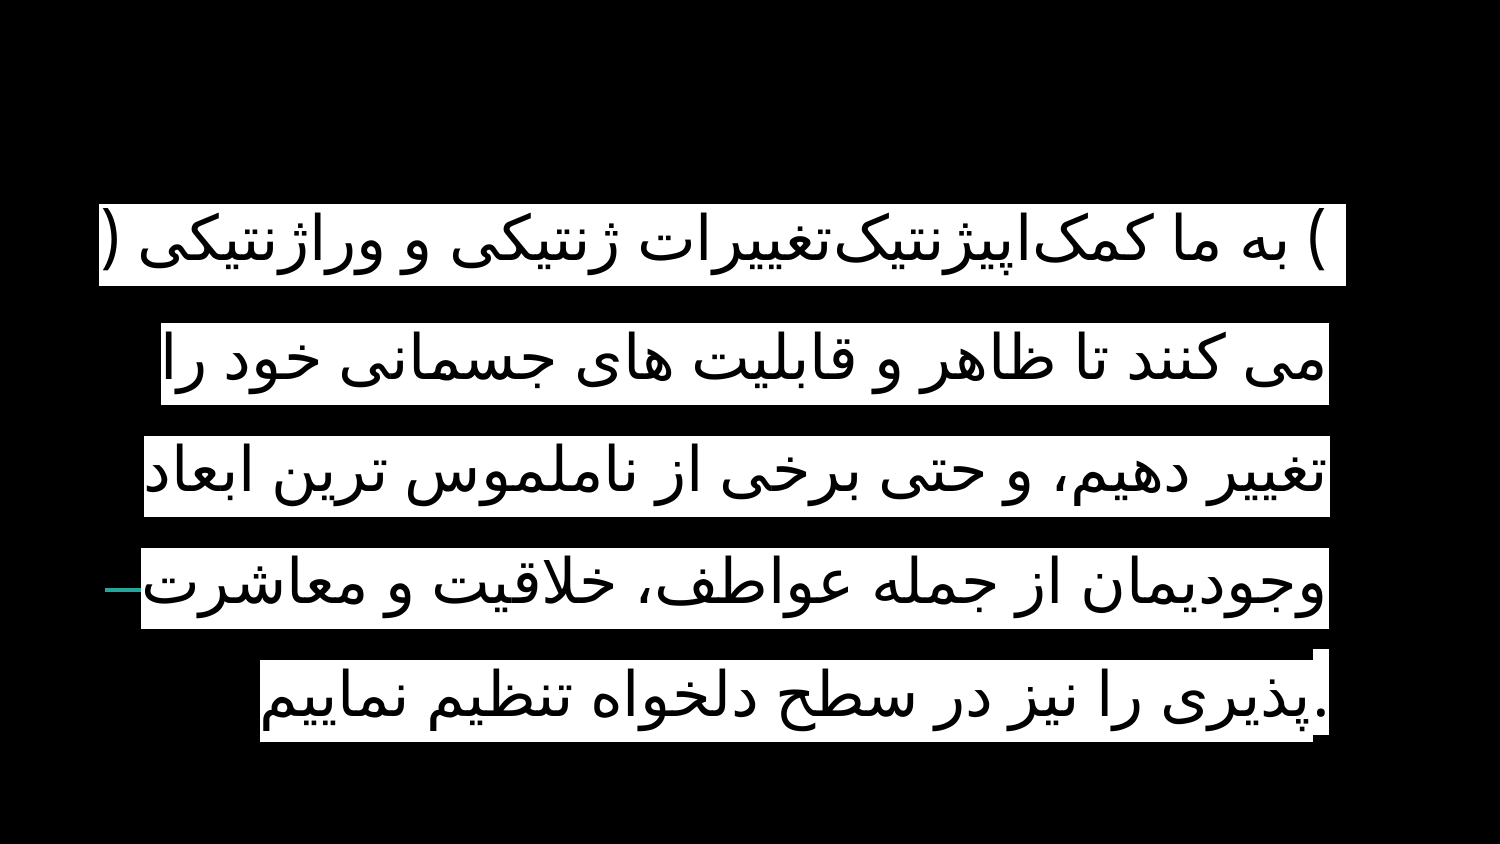

# تغییرات ژنتیکی و وراژنتیکی (اپیژنتیک) به ما کمک می کنند تا ظاهر و قابلیت های جسمانی خود را تغییر دهیم، و حتی برخی از ناملموس ترین ابعاد وجودیمان از جمله عواطف، خلاقیت و معاشرت پذیری را نیز در سطح دلخواه تنظیم نماییم.